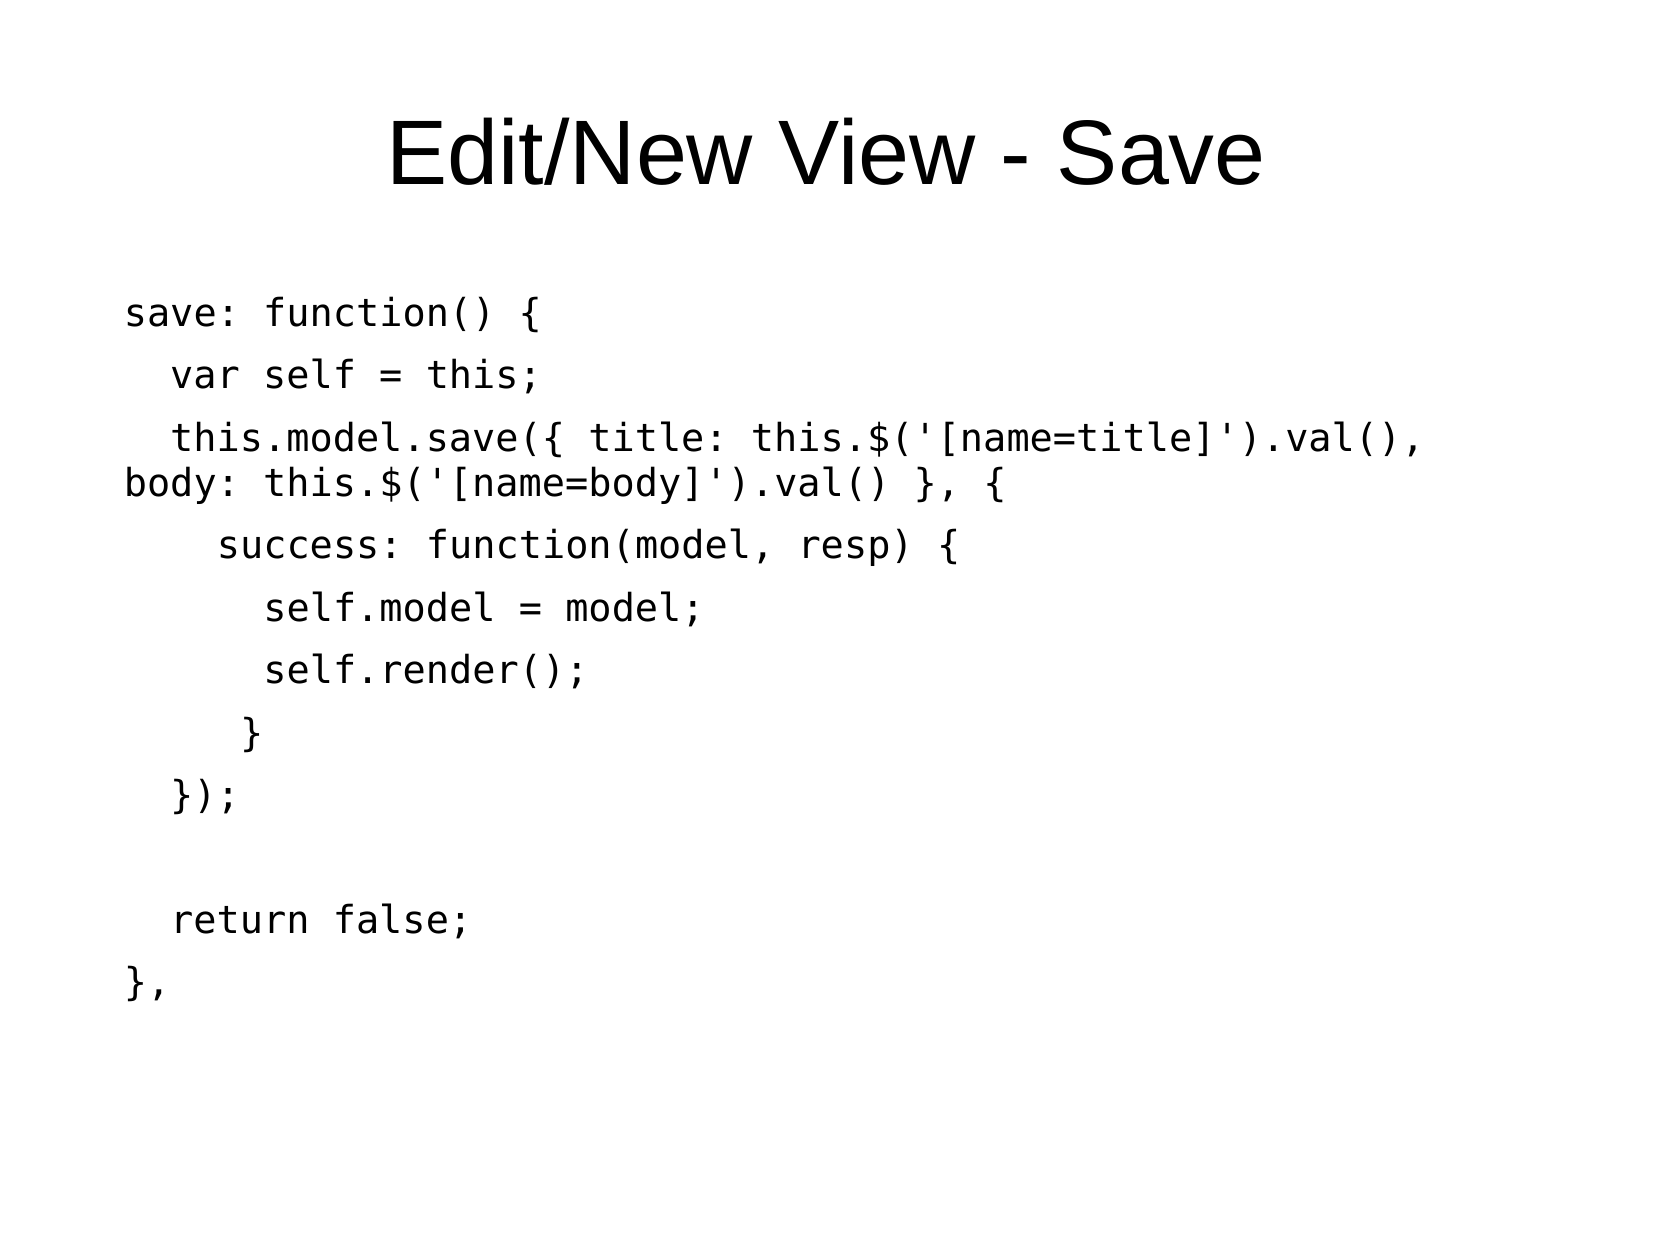

# Edit/New View - Save
save: function() {
 var self = this;
 this.model.save({ title: this.$('[name=title]').val(), body: this.$('[name=body]').val() }, {
 success: function(model, resp) {
 self.model = model;
 self.render();
 }
 });
 return false;
},